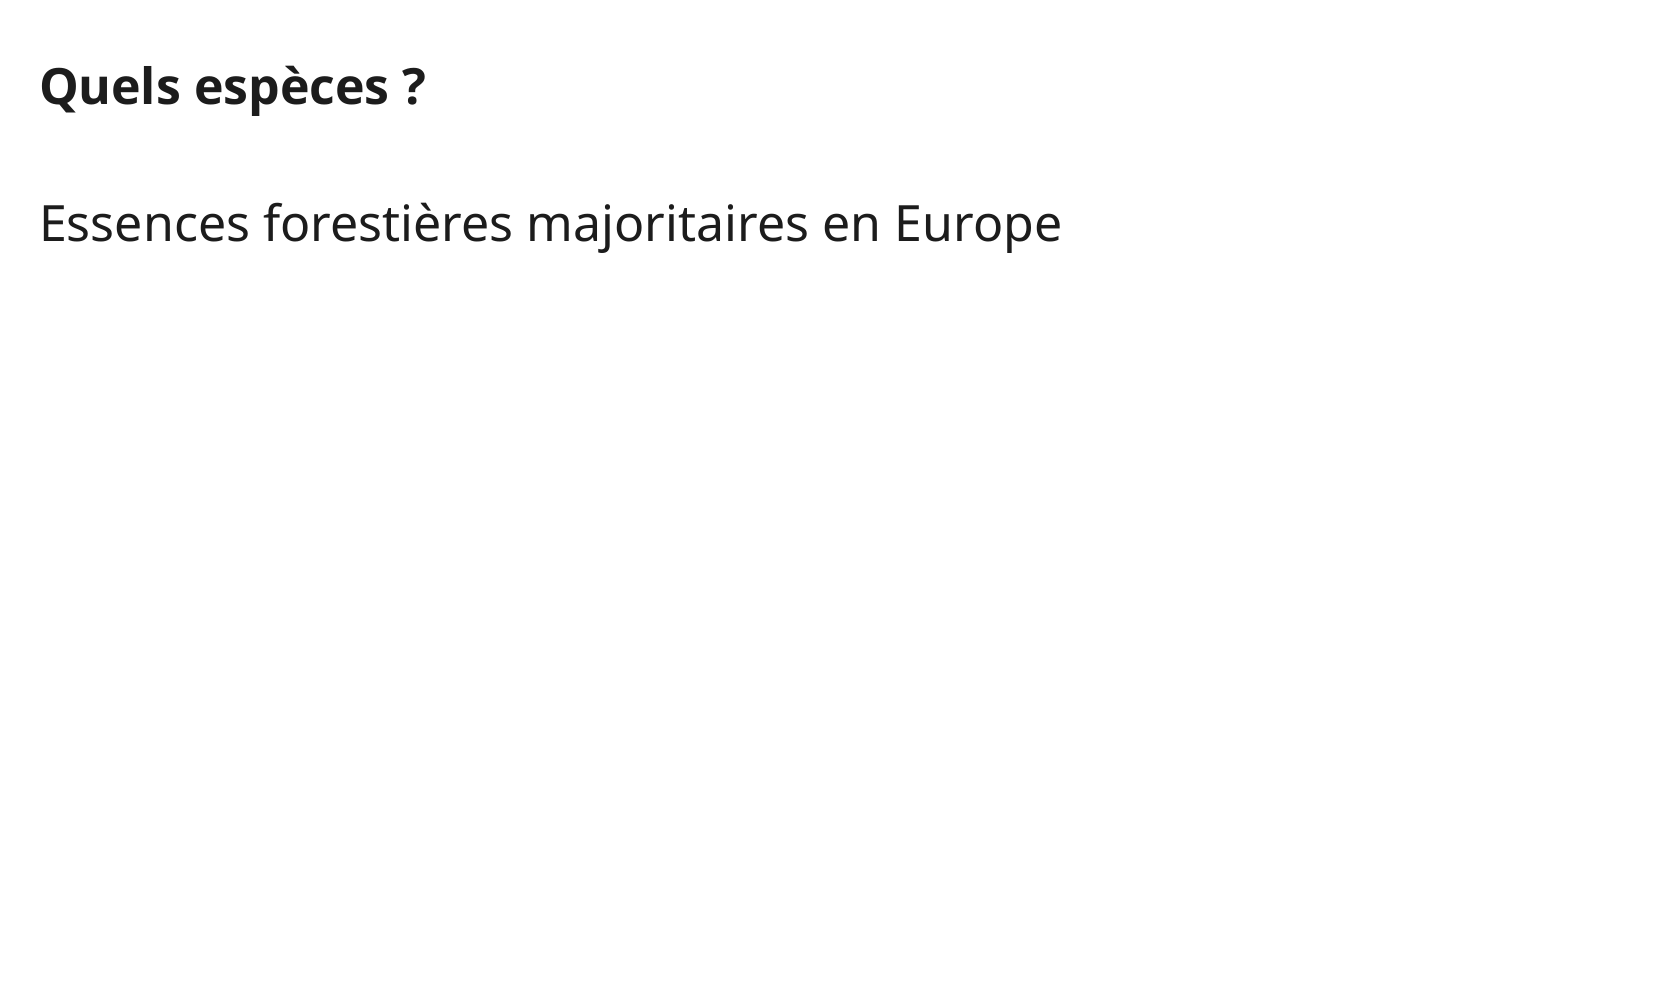

# Quels espèces ?
Essences forestières majoritaires en Europe